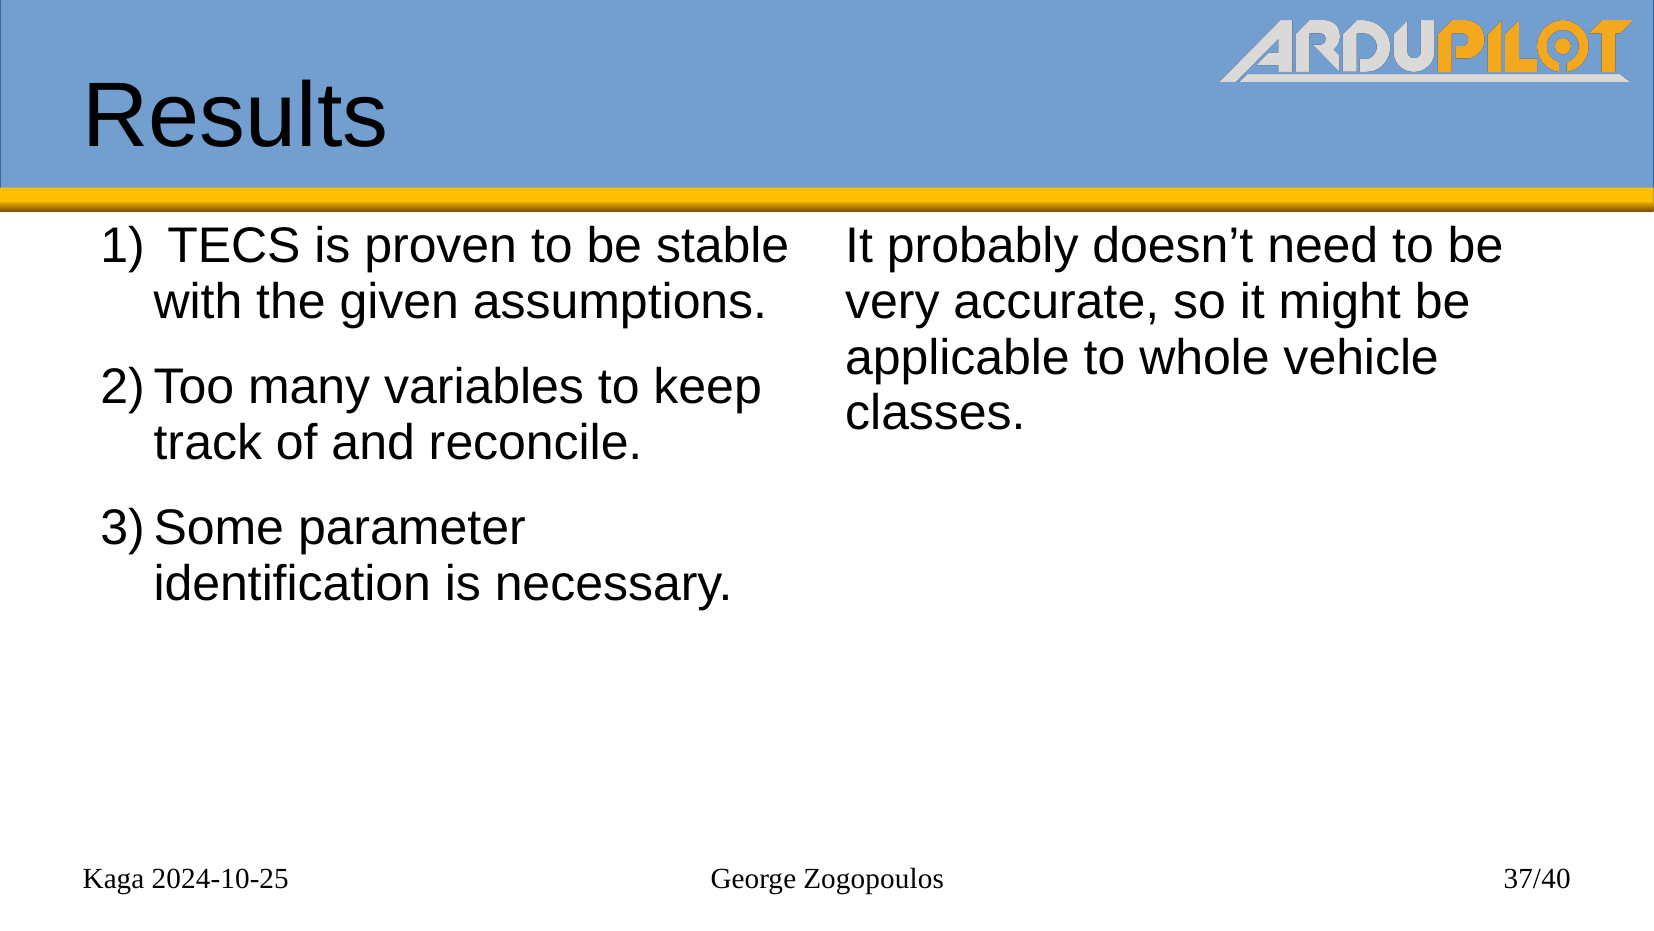

# Results
 TECS is proven to be stable with the given assumptions.
Too many variables to keep track of and reconcile.
Some parameter identification is necessary.
It probably doesn’t need to be very accurate, so it might be applicable to whole vehicle classes.
Kaga 2024-10-25
George Zogopoulos
37